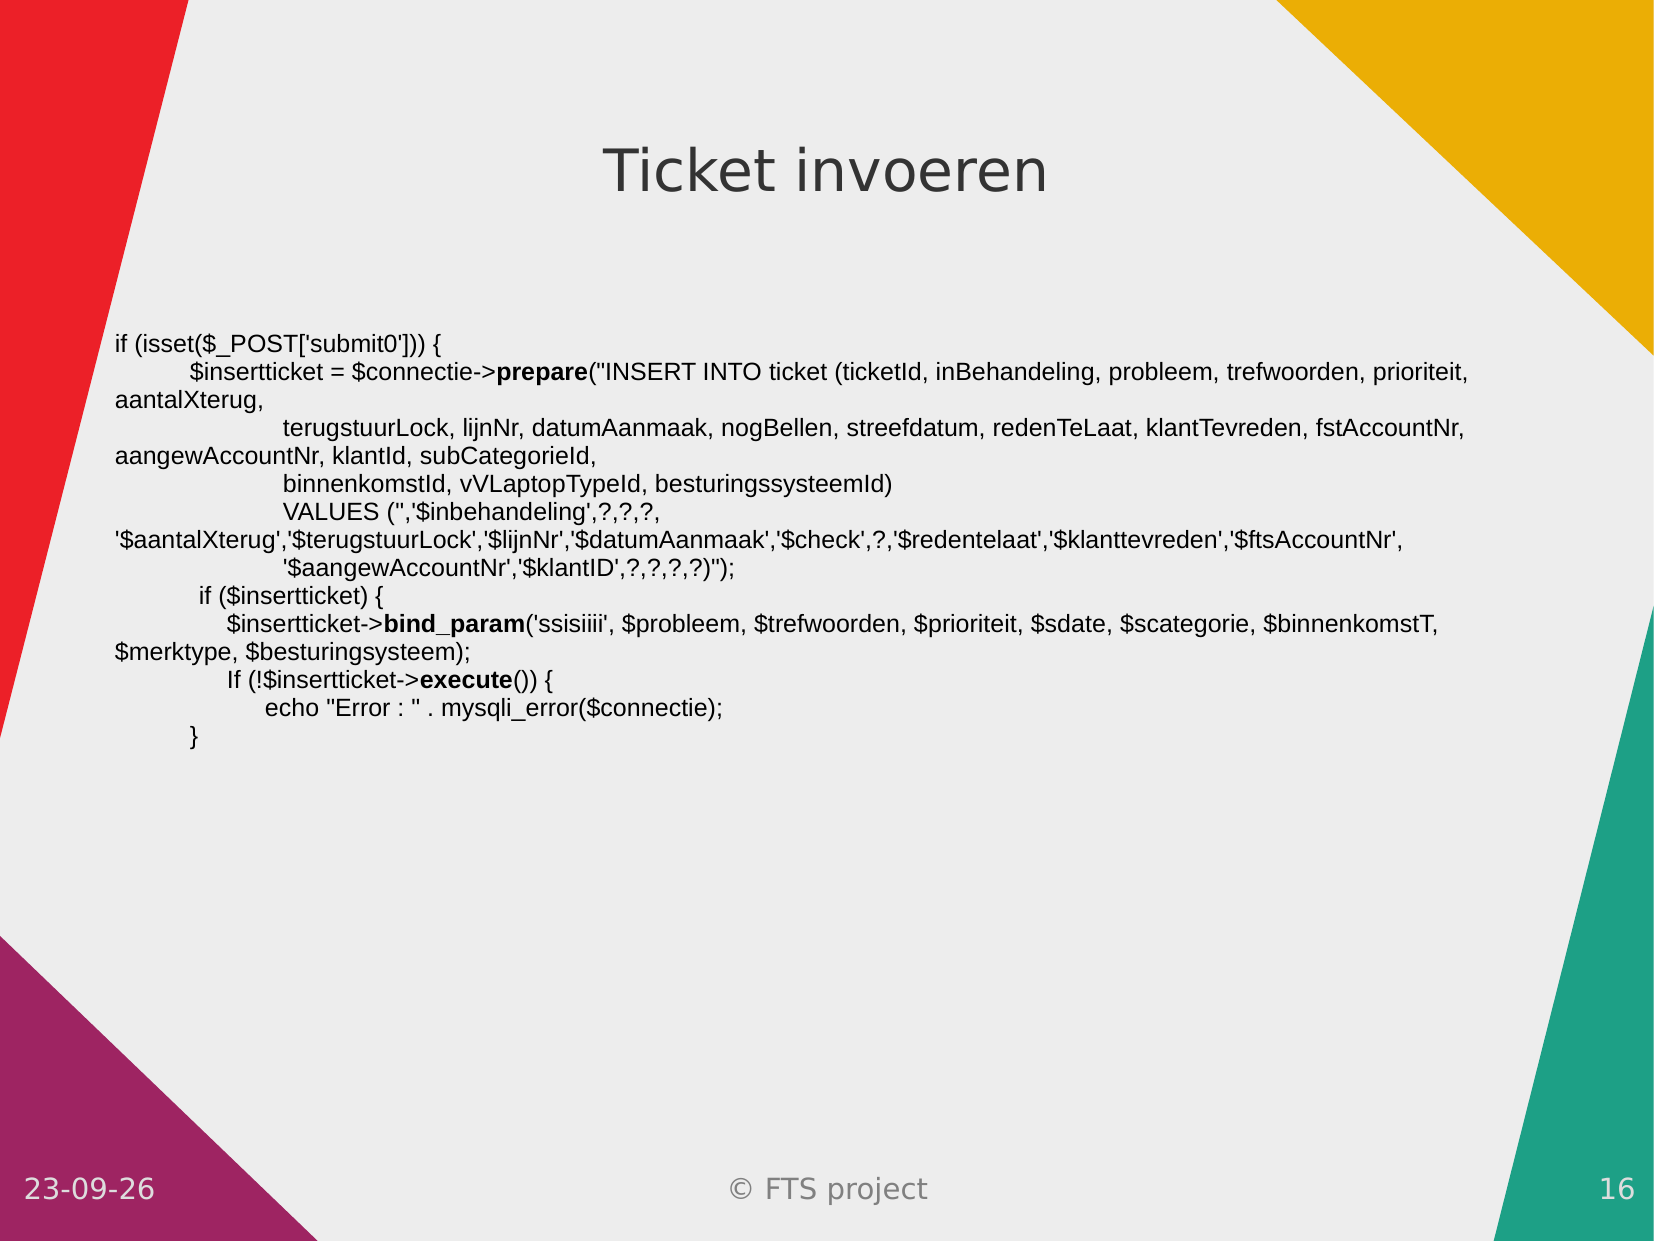

# if (isset($_POST['submit0'])) {
	$insertticket = $connectie->prepare("INSERT INTO ticket (ticketId, inBehandeling, probleem, trefwoorden, prioriteit, aantalXterug,
 terugstuurLock, lijnNr, datumAanmaak, nogBellen, streefdatum, redenTeLaat, klantTevreden, fstAccountNr, aangewAccountNr, klantId, subCategorieId,
 binnenkomstId, vVLaptopTypeId, besturingssysteemId)
 VALUES ('','$inbehandeling',?,?,?, '$aantalXterug','$terugstuurLock','$lijnNr','$datumAanmaak','$check',?,'$redentelaat','$klanttevreden','$ftsAccountNr',
 '$aangewAccountNr','$klantID',?,?,?,?)");
 if ($insertticket) {
 $insertticket->bind_param('ssisiiii', $probleem, $trefwoorden, $prioriteit, $sdate, $scategorie, $binnenkomstT, $merktype, $besturingsysteem);
 If (!$insertticket->execute()) {
		echo "Error : " . mysqli_error($connectie);
	}
Ticket invoeren
© FTS project
16